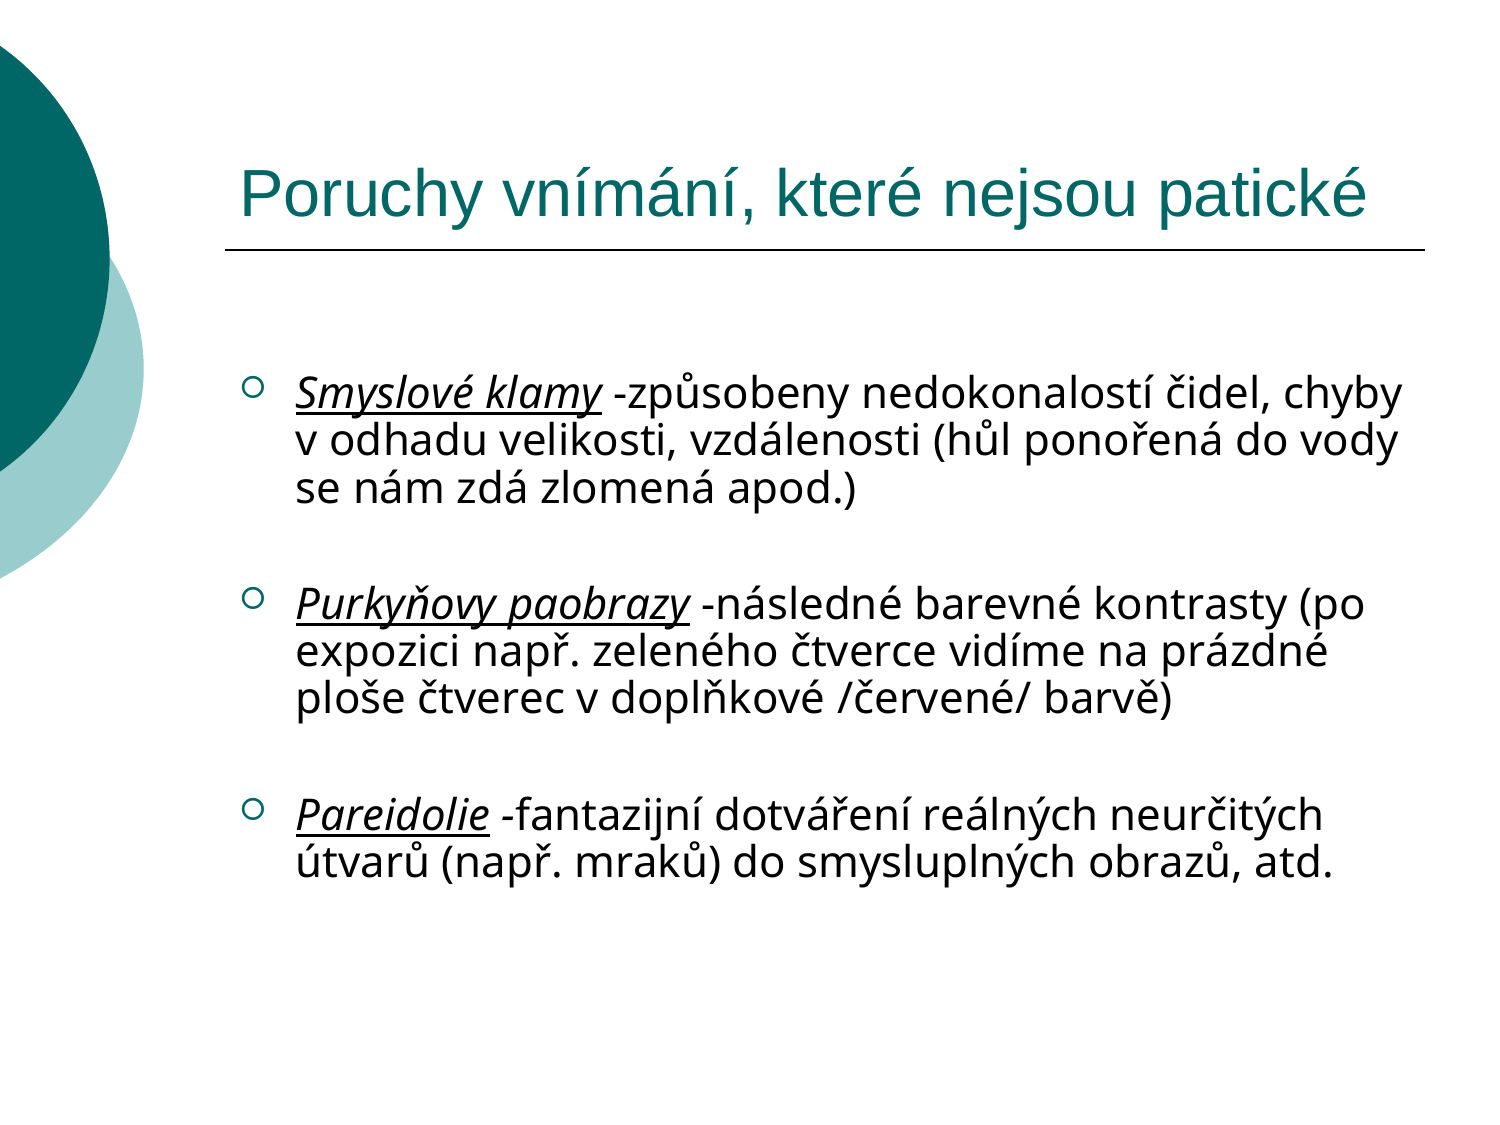

# Poruchy vnímání, které nejsou patické
Smyslové klamy -způsobeny nedokonalostí čidel, chyby v odhadu velikosti, vzdálenosti (hůl ponořená do vody se nám zdá zlomená apod.)
Purkyňovy paobrazy -následné barevné kontrasty (po expozici např. zeleného čtverce vidíme na prázdné ploše čtverec v doplňkové /červené/ barvě)
Pareidolie -fantazijní dotváření reálných neurčitých útvarů (např. mraků) do smysluplných obrazů, atd.